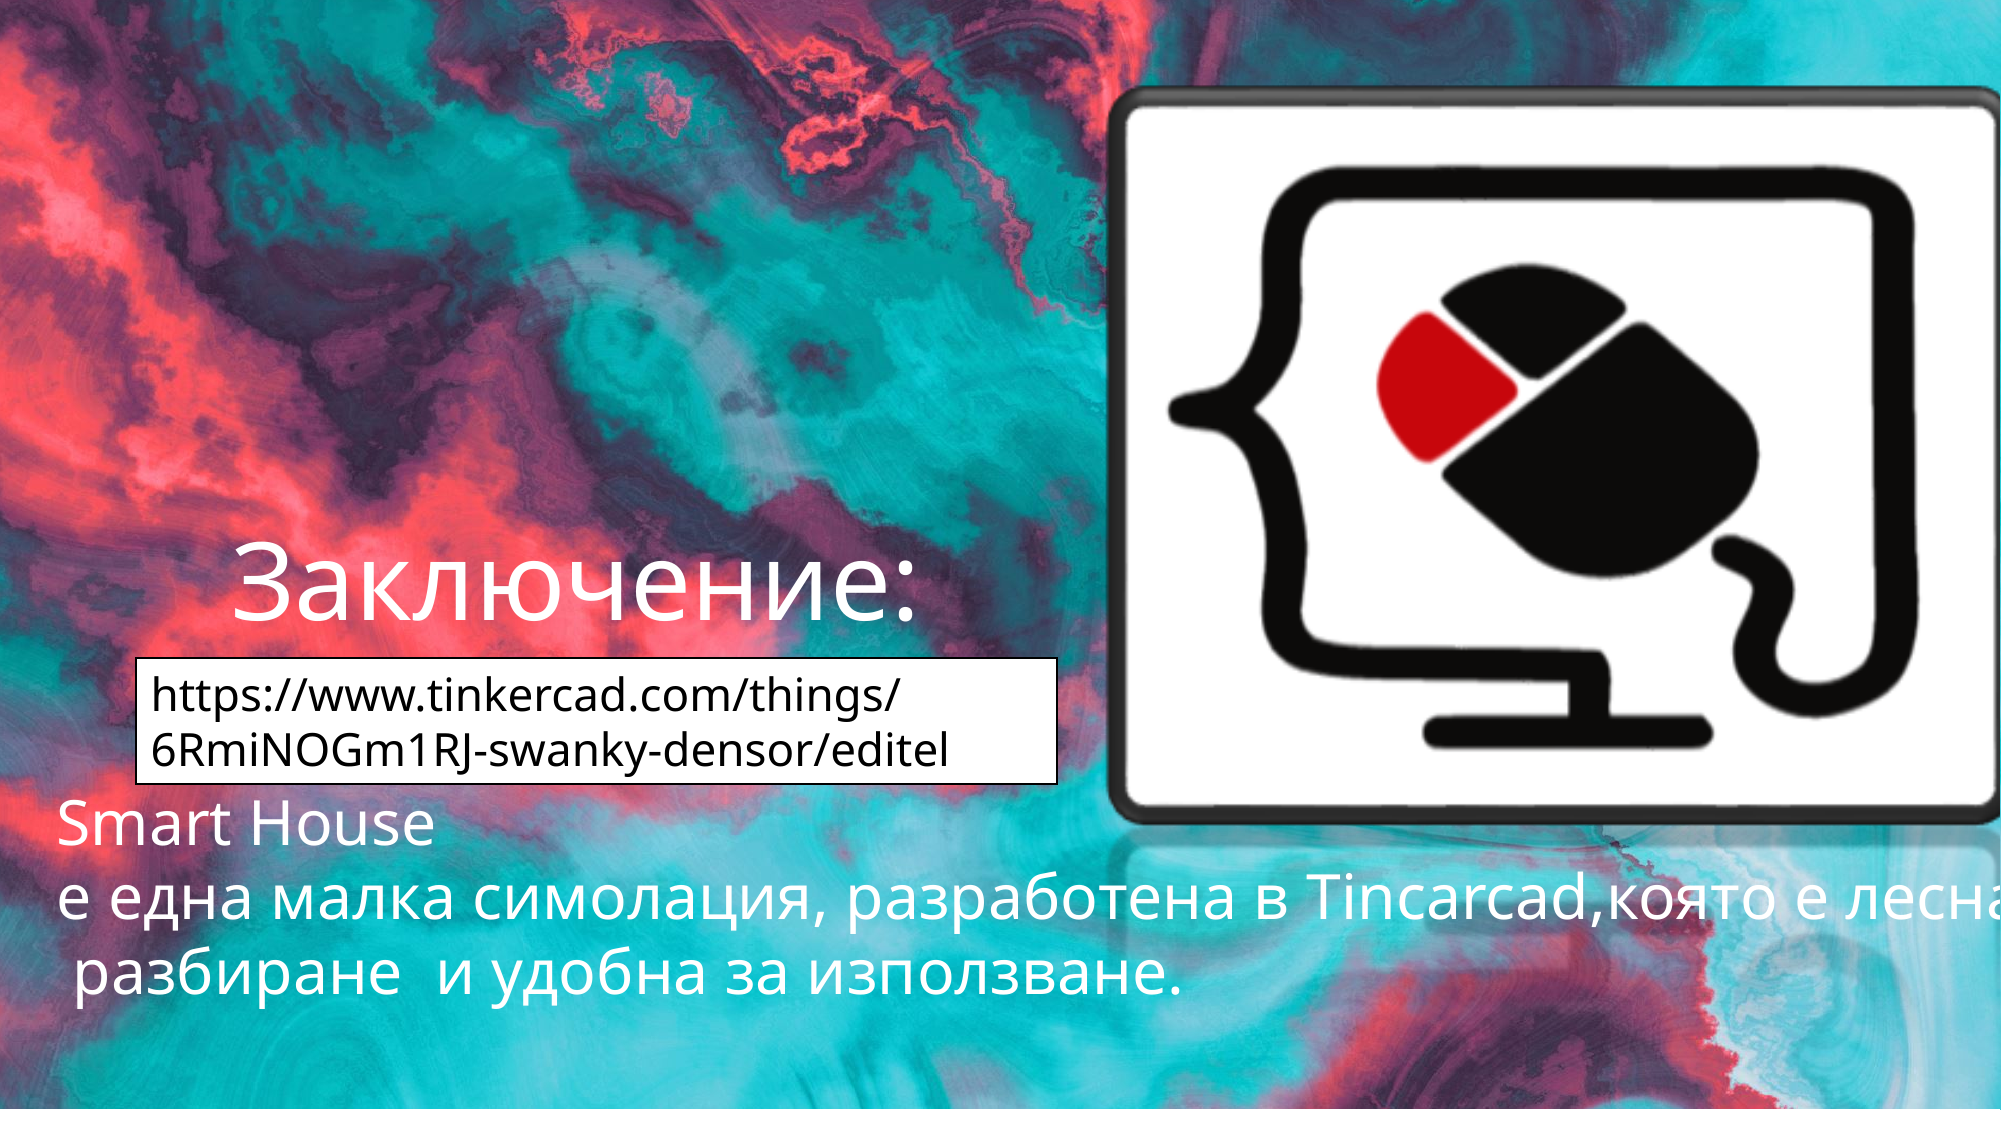

# Заключение:
https://www.tinkercad.com/things/6RmiNOGm1RJ-swanky-densor/editel
Smart House  е една малка симолация, разработена в Tincarcad,която е лесна за разбиране  и удобна за използване.​